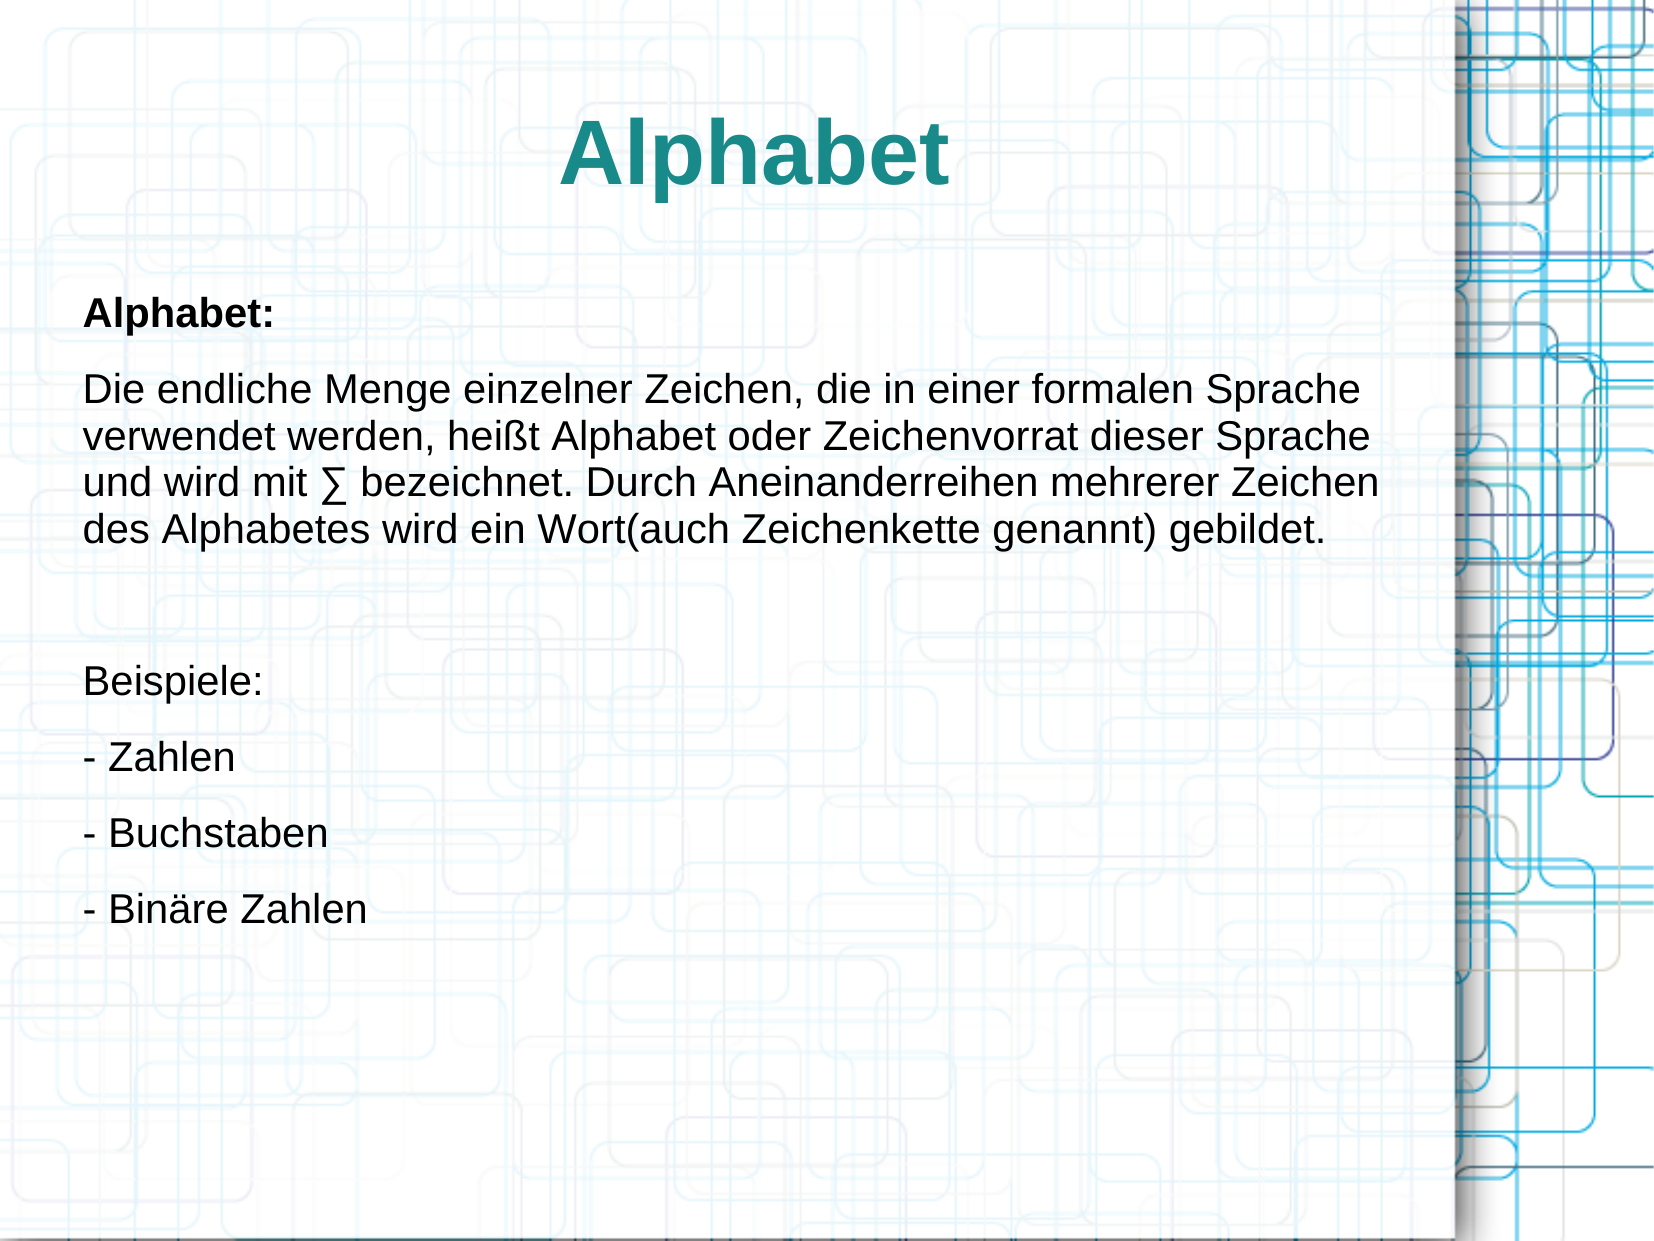

# Alphabet
Alphabet:
Die endliche Menge einzelner Zeichen, die in einer formalen Sprache verwendet werden, heißt Alphabet oder Zeichenvorrat dieser Sprache und wird mit ∑ bezeichnet. Durch Aneinanderreihen mehrerer Zeichen des Alphabetes wird ein Wort(auch Zeichenkette genannt) gebildet.
Beispiele:
- Zahlen
- Buchstaben
- Binäre Zahlen